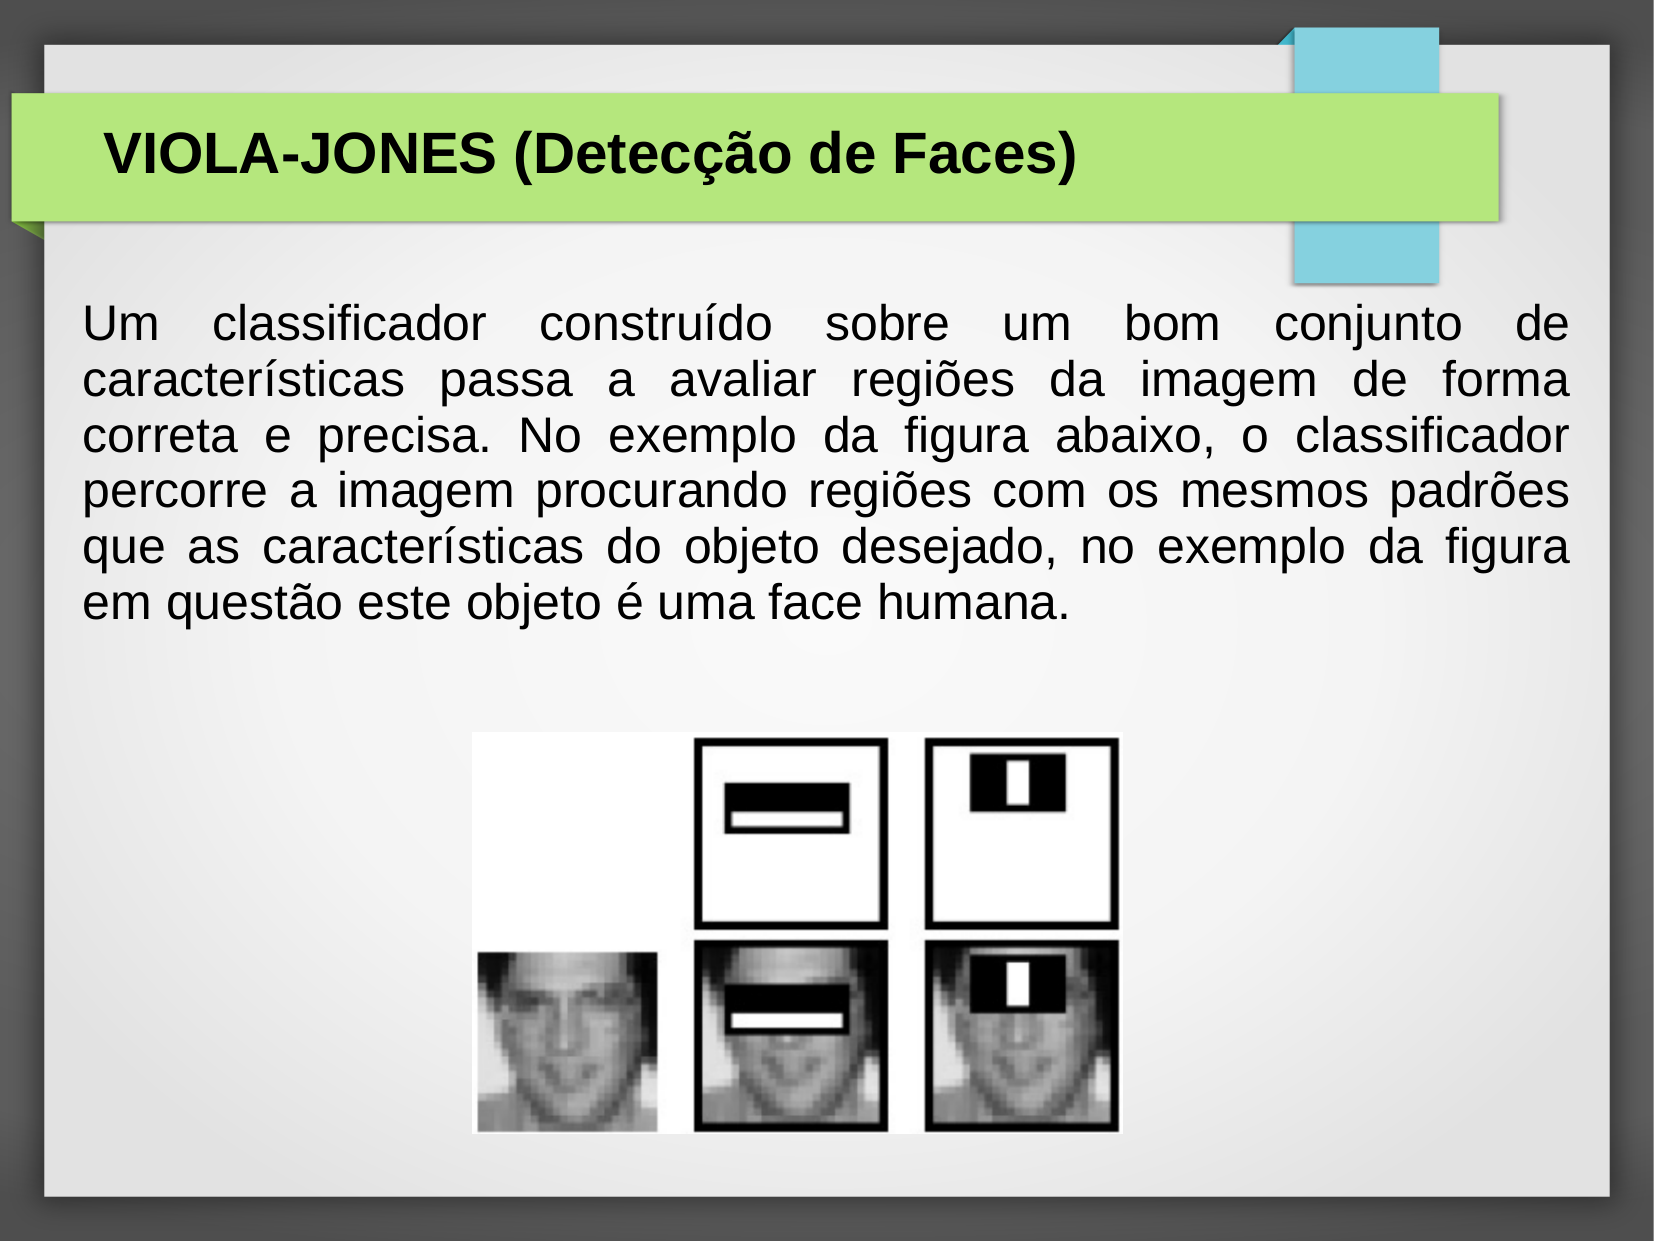

# VIOLA-JONES (Detecção de Faces)
Um classificador construído sobre um bom conjunto de características passa a avaliar regiões da imagem de forma correta e precisa. No exemplo da figura abaixo, o classificador percorre a imagem procurando regiões com os mesmos padrões que as características do objeto desejado, no exemplo da figura em questão este objeto é uma face humana.